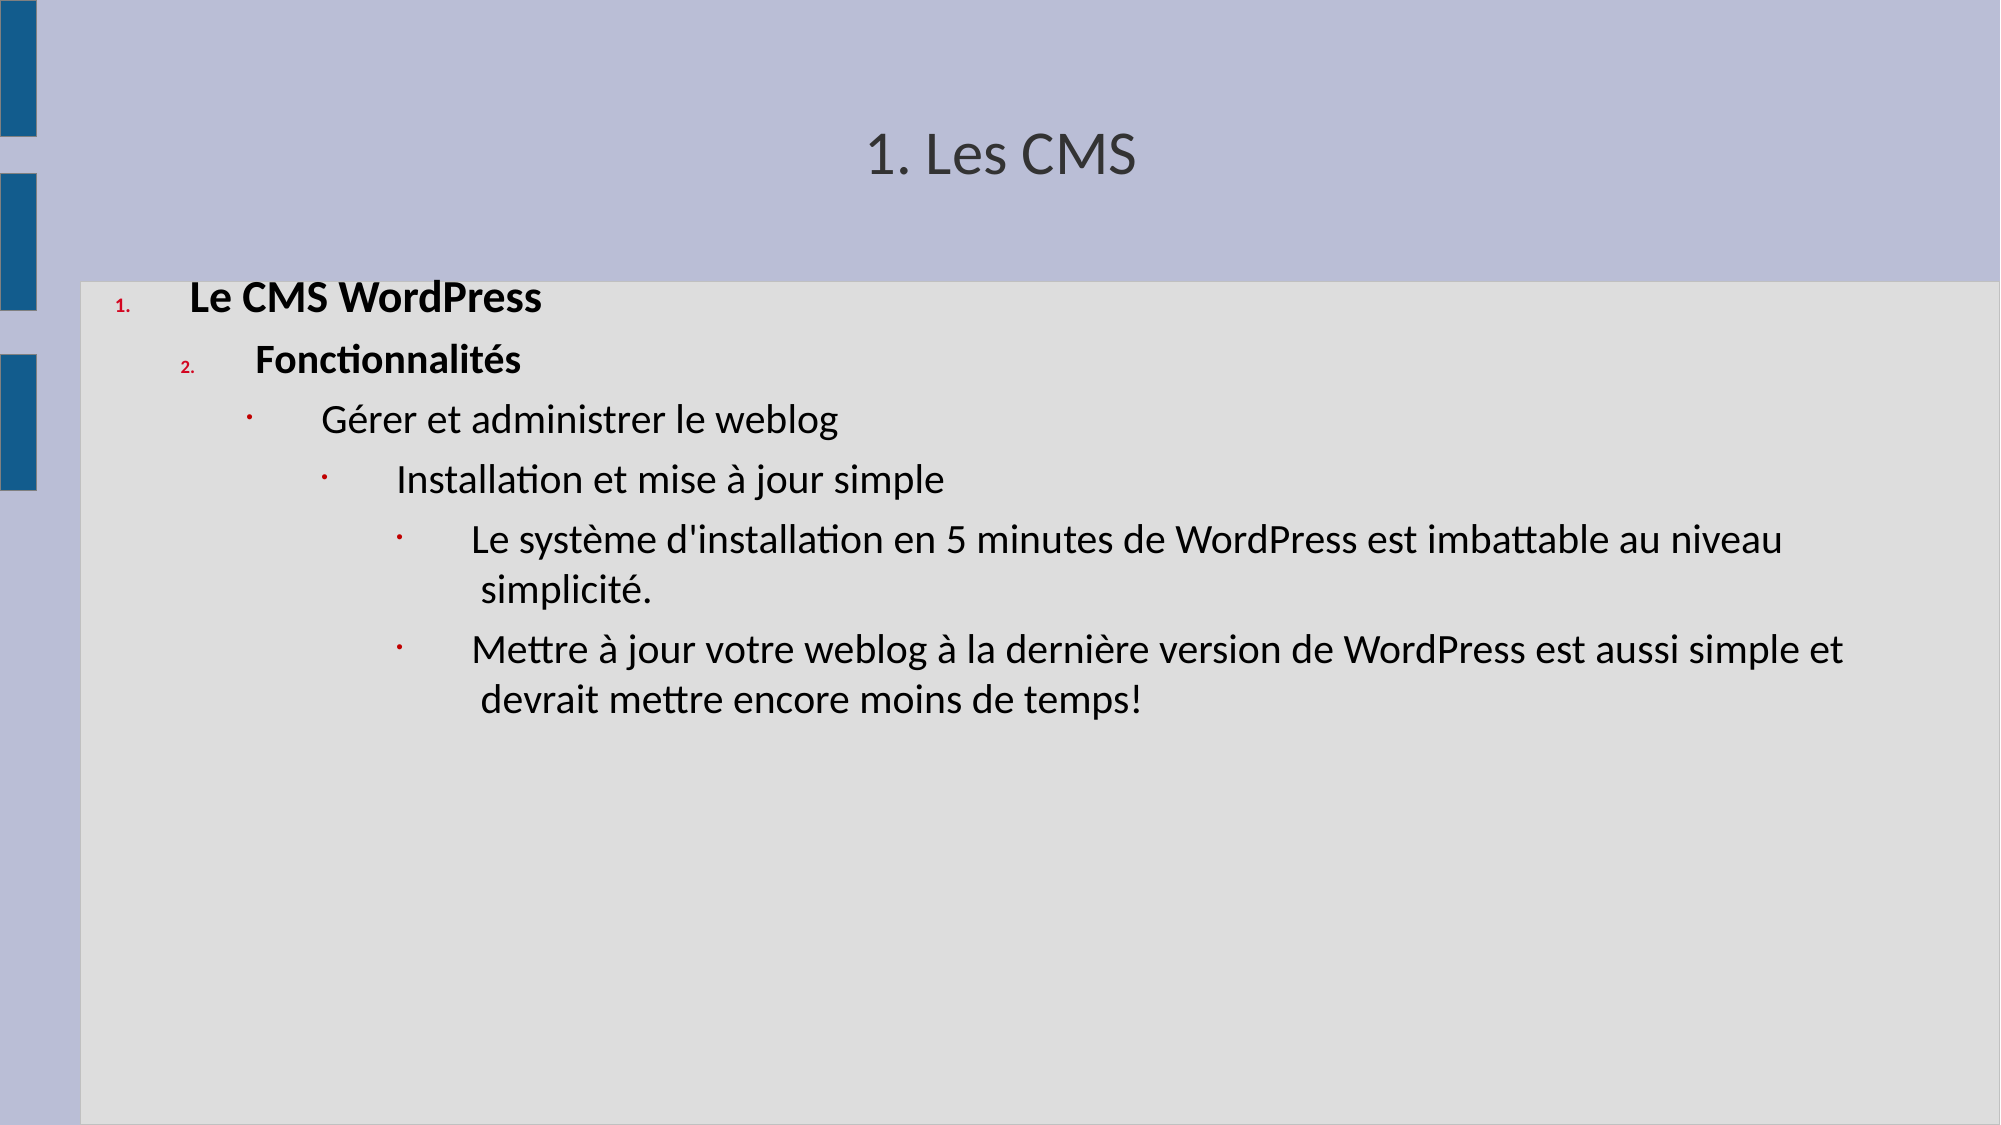

# 1. Les CMS
Le CMS WordPress
Fonctionnalités
Gérer et administrer le weblog
Installation et mise à jour simple
Le système d'installation en 5 minutes de WordPress est imbattable au niveau simplicité.
Mettre à jour votre weblog à la dernière version de WordPress est aussi simple et devrait mettre encore moins de temps!